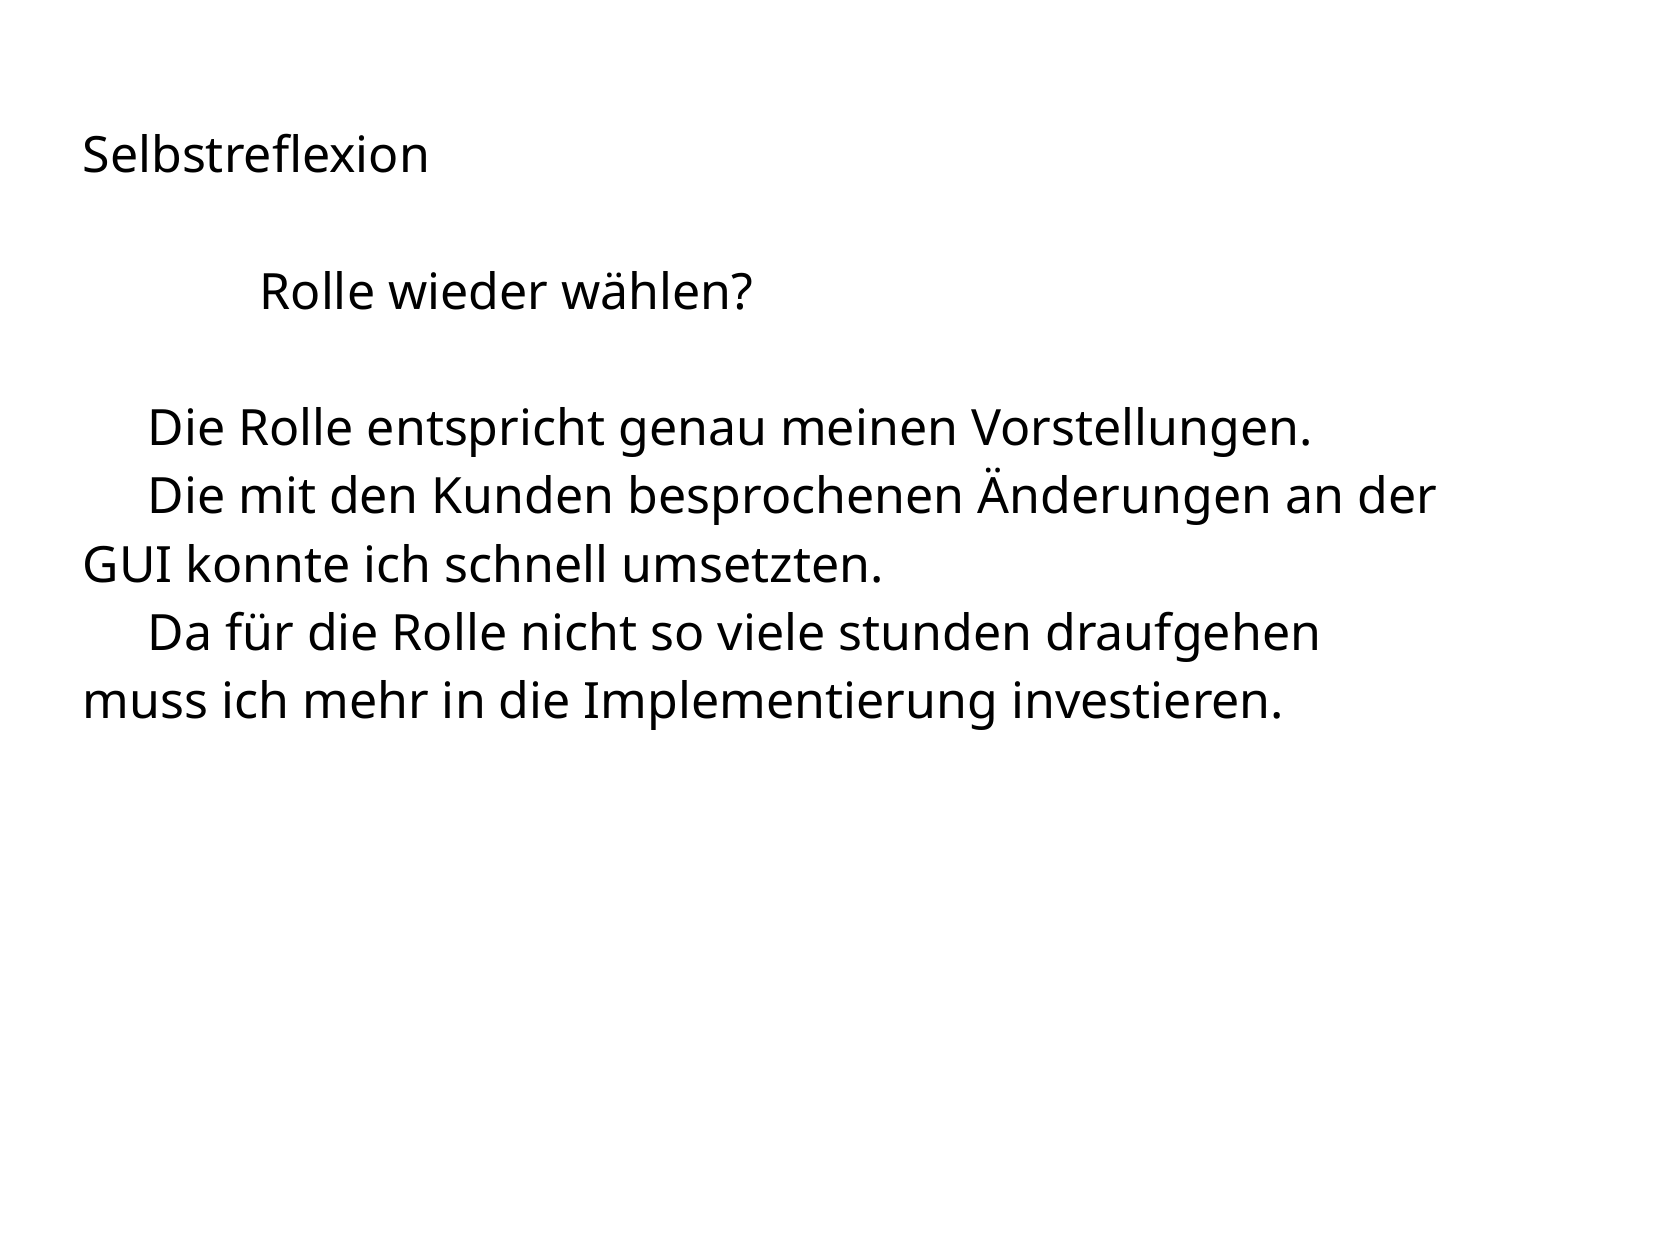

# Selbstreflexion
Rolle wieder wählen?
 Die Rolle entspricht genau meinen Vorstellungen.
 Die mit den Kunden besprochenen Änderungen an der 		 GUI konnte ich schnell umsetzten.
 Da für die Rolle nicht so viele stunden draufgehen 		 muss ich mehr in die Implementierung investieren.